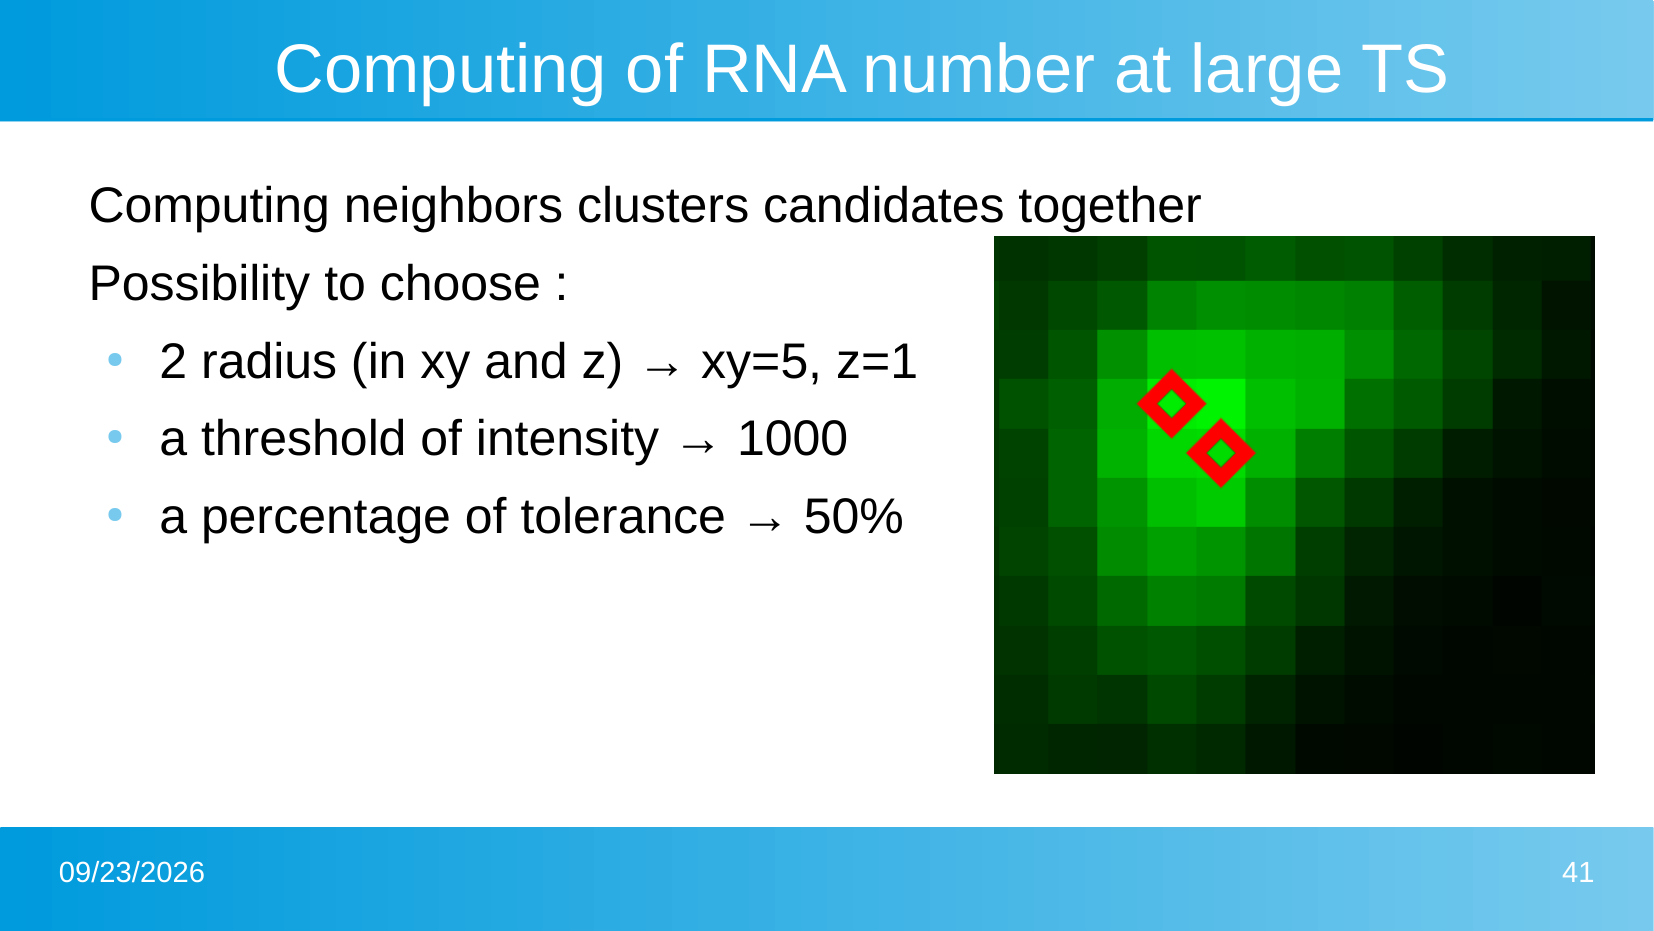

# Computing of RNA number at large TS
Computing neighbors clusters candidates together
Possibility to choose :
2 radius (in xy and z) → xy=5, z=1
a threshold of intensity → 1000
a percentage of tolerance → 50%
41